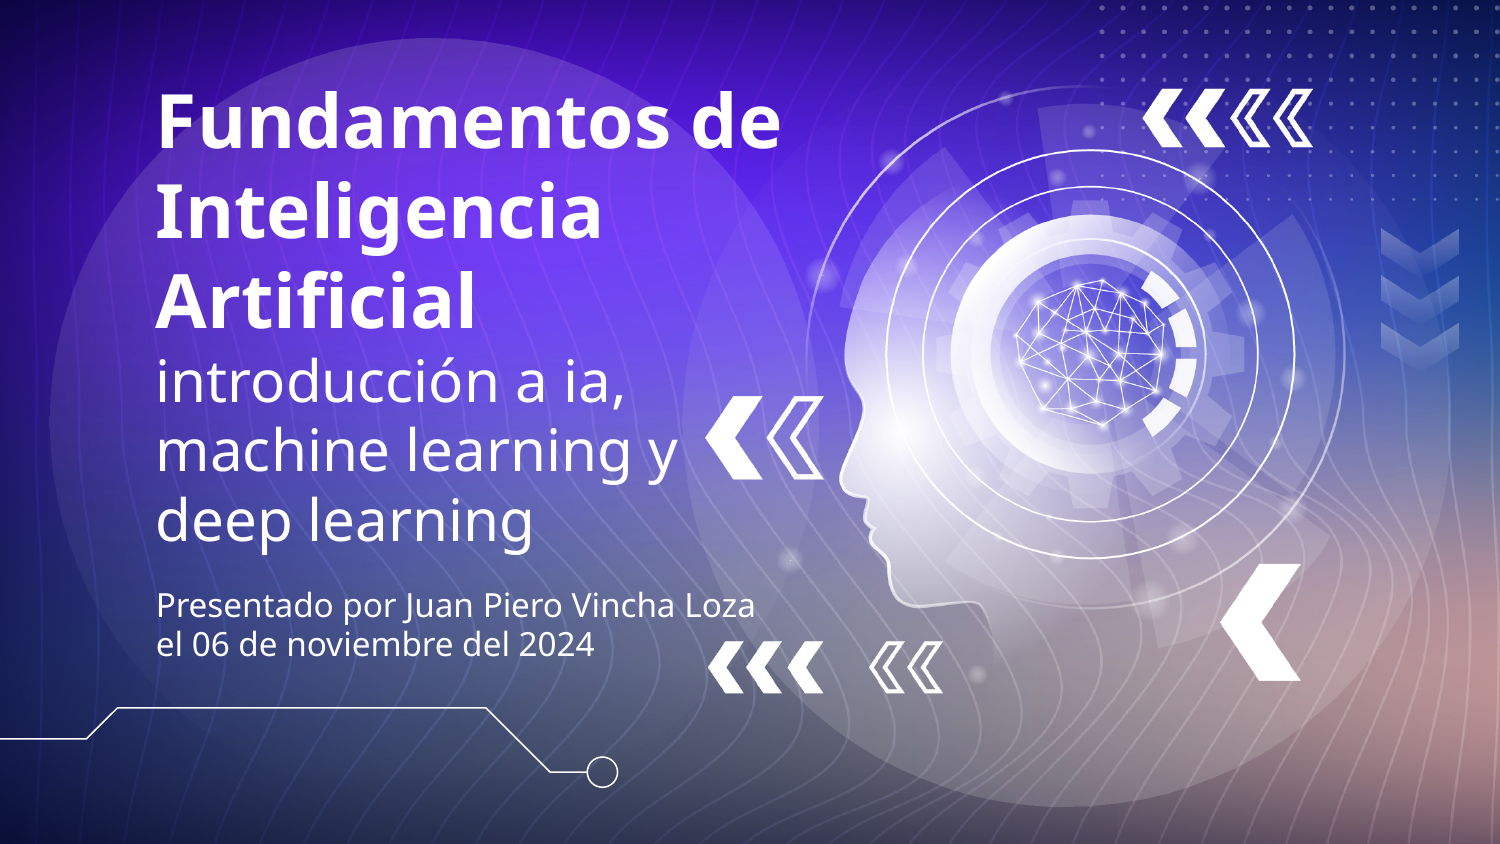

# Fundamentos de Inteligencia Artificial
introducción a ia, machine learning y
deep learning
Presentado por Juan Piero Vincha Loza
el 06 de noviembre del 2024